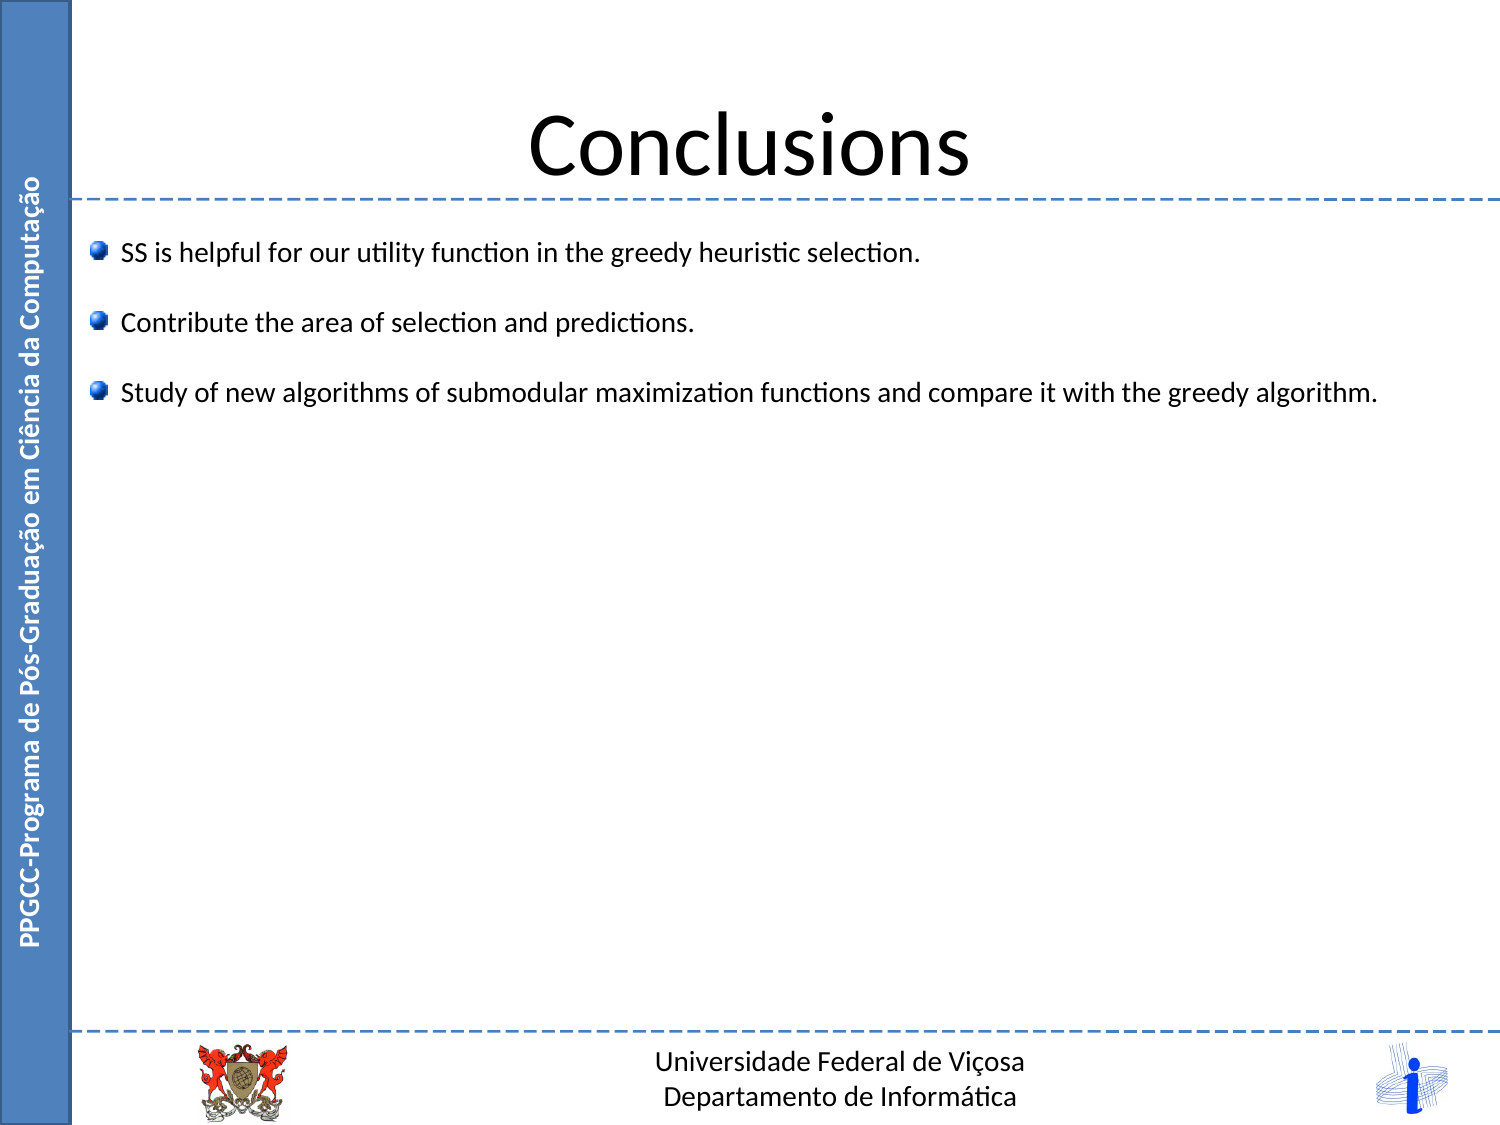

Conclusions
 SS is helpful for our utility function in the greedy heuristic selection.
 Contribute the area of selection and predictions.
 Study of new algorithms of submodular maximization functions and compare it with the greedy algorithm.
PPGCC-Programa de Pós-Graduação em Ciência da Computação
Universidade Federal de Viçosa
Departamento de Informática